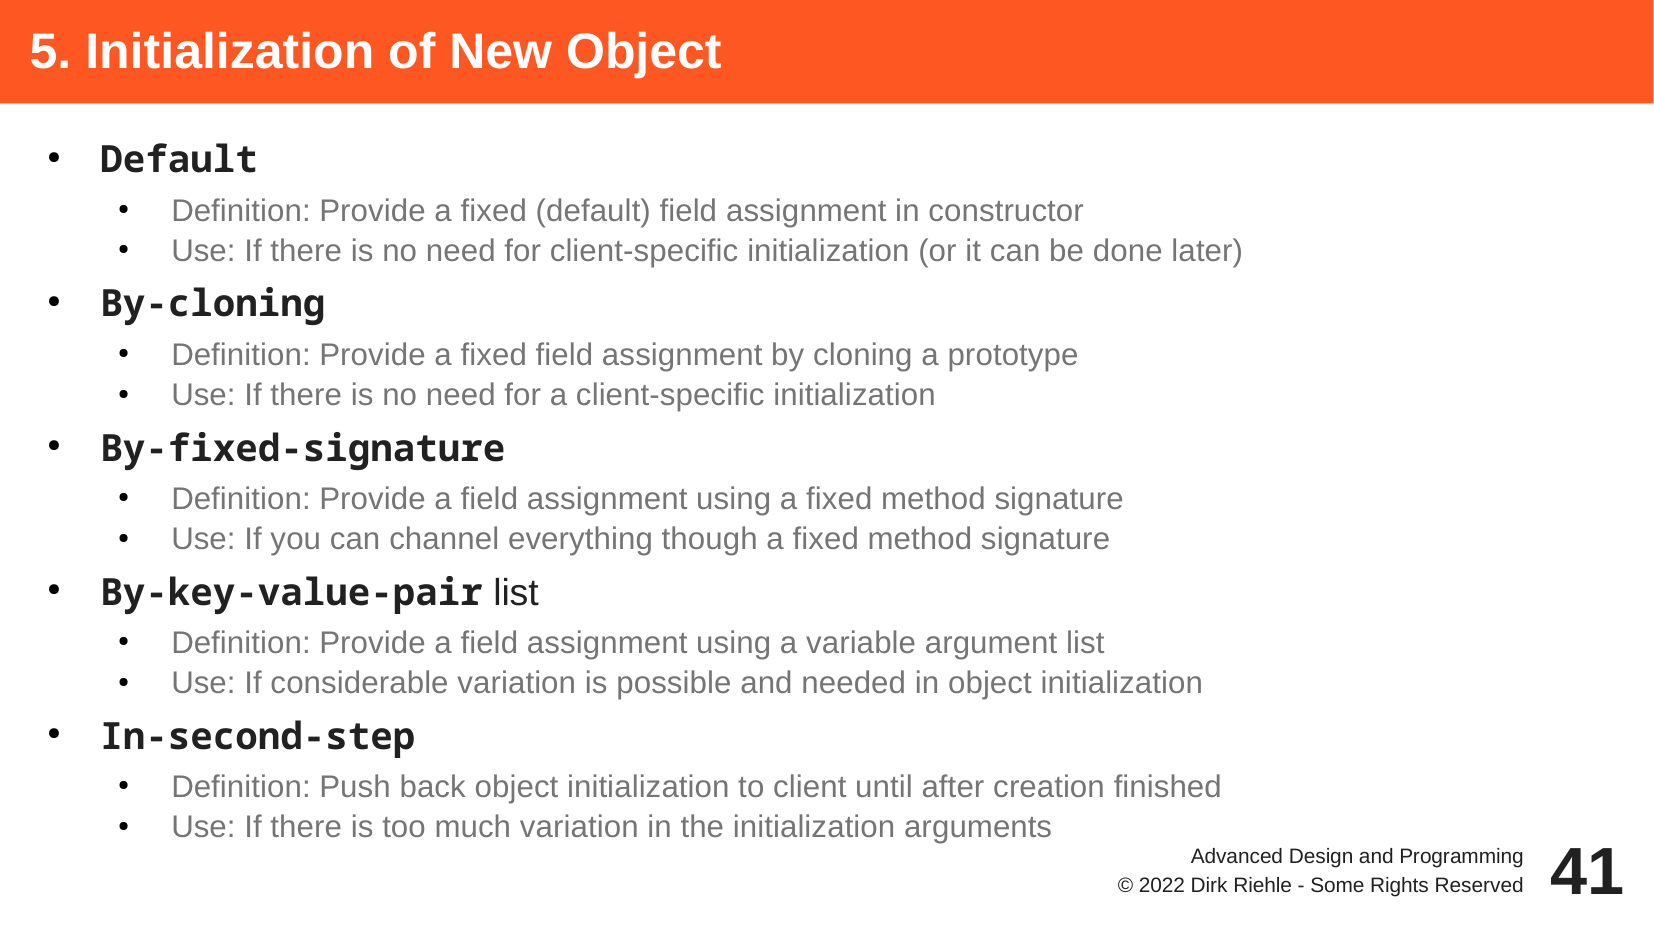

# 5. Initialization of New Object
Default
Definition: Provide a fixed (default) field assignment in constructor
Use: If there is no need for client-specific initialization (or it can be done later)
By-cloning
Definition: Provide a fixed field assignment by cloning a prototype
Use: If there is no need for a client-specific initialization
By-fixed-signature
Definition: Provide a field assignment using a fixed method signature
Use: If you can channel everything though a fixed method signature
By-key-value-pair list
Definition: Provide a field assignment using a variable argument list
Use: If considerable variation is possible and needed in object initialization
In-second-step
Definition: Push back object initialization to client until after creation finished
Use: If there is too much variation in the initialization arguments
Advanced Design and Programming
41
© 2022 Dirk Riehle - Some Rights Reserved